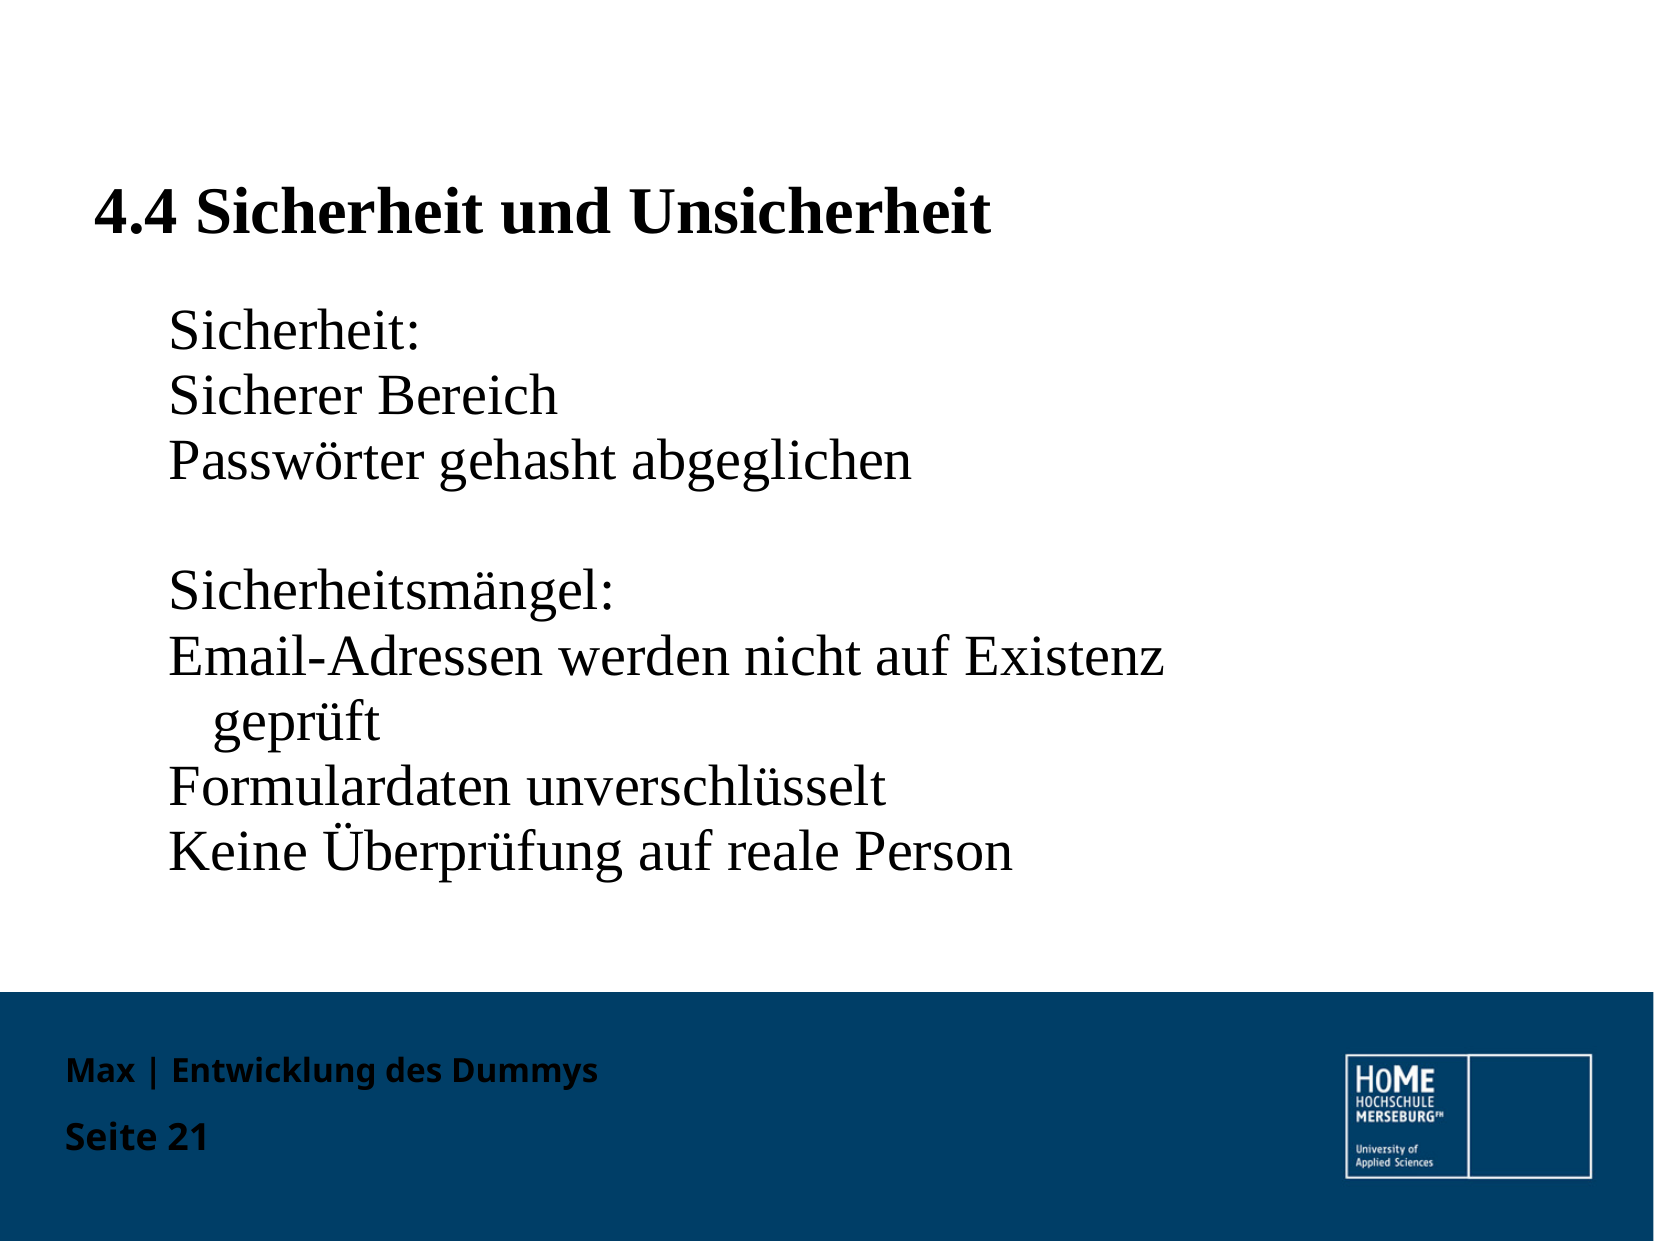

# 4.4 Sicherheit und Unsicherheit
Sicherheit:
Sicherer Bereich
Passwörter gehasht abgeglichen
Sicherheitsmängel:
Email-Adressen werden nicht auf Existenz
 geprüft
Formulardaten unverschlüsselt
Keine Überprüfung auf reale Person